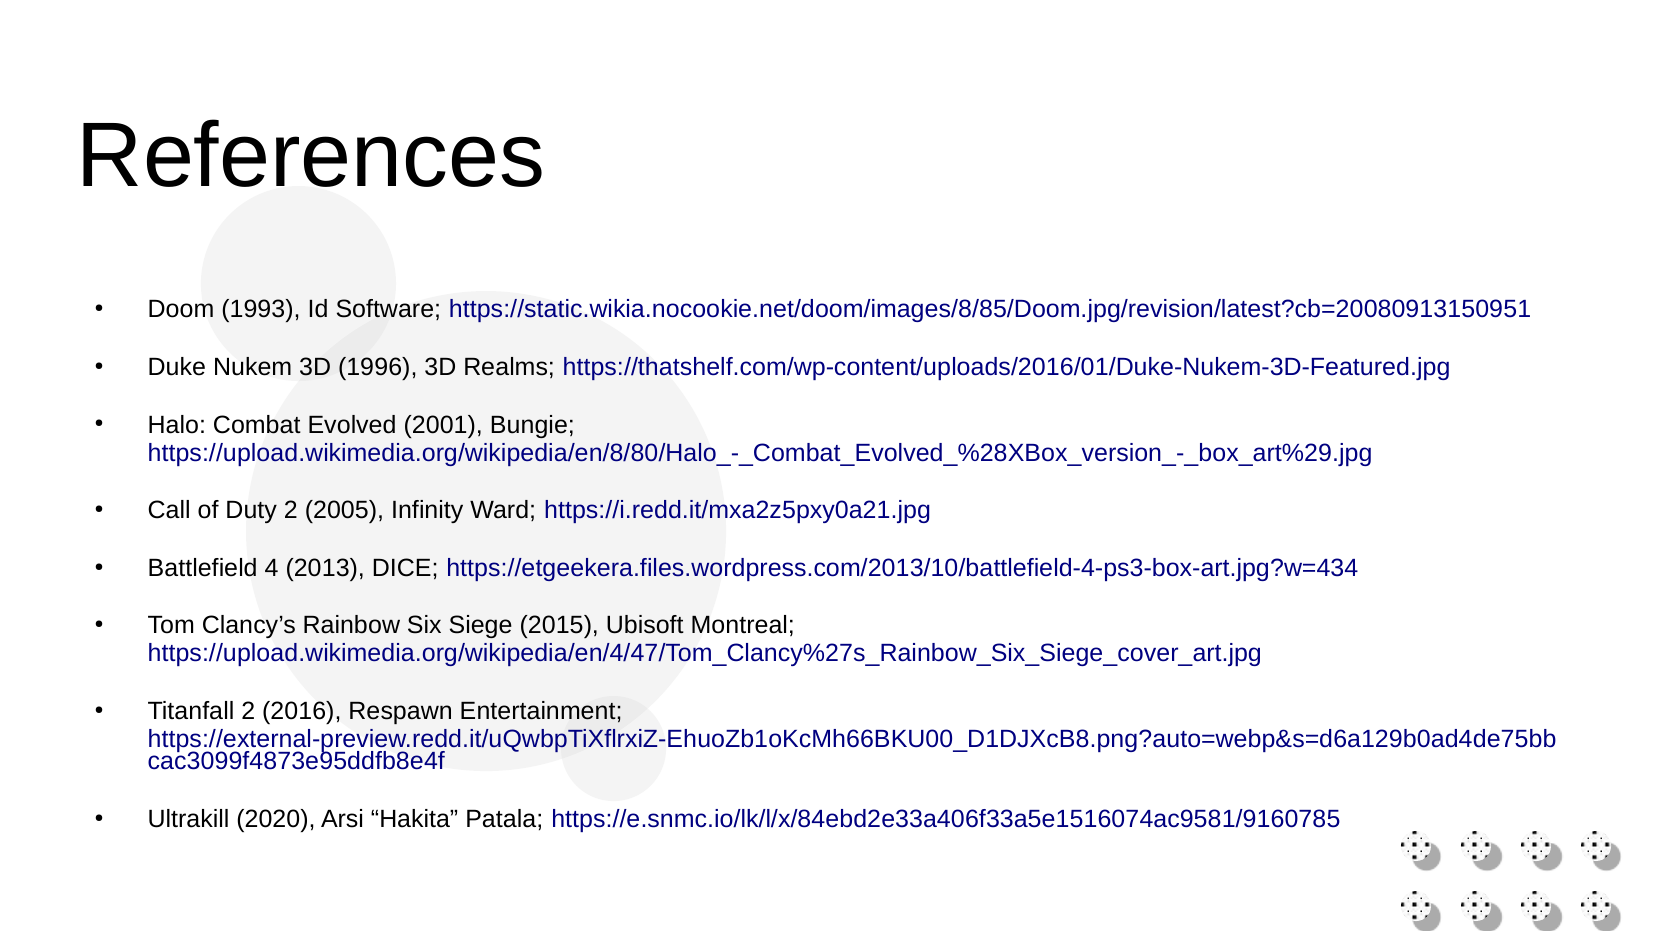

# References
Doom (1993), Id Software; https://static.wikia.nocookie.net/doom/images/8/85/Doom.jpg/revision/latest?cb=20080913150951
Duke Nukem 3D (1996), 3D Realms; https://thatshelf.com/wp-content/uploads/2016/01/Duke-Nukem-3D-Featured.jpg
Halo: Combat Evolved (2001), Bungie; https://upload.wikimedia.org/wikipedia/en/8/80/Halo_-_Combat_Evolved_%28XBox_version_-_box_art%29.jpg
Call of Duty 2 (2005), Infinity Ward; https://i.redd.it/mxa2z5pxy0a21.jpg
Battlefield 4 (2013), DICE; https://etgeekera.files.wordpress.com/2013/10/battlefield-4-ps3-box-art.jpg?w=434
Tom Clancy’s Rainbow Six Siege (2015), Ubisoft Montreal; https://upload.wikimedia.org/wikipedia/en/4/47/Tom_Clancy%27s_Rainbow_Six_Siege_cover_art.jpg
Titanfall 2 (2016), Respawn Entertainment; https://external-preview.redd.it/uQwbpTiXflrxiZ-EhuoZb1oKcMh66BKU00_D1DJXcB8.png?auto=webp&s=d6a129b0ad4de75bbcac3099f4873e95ddfb8e4f
Ultrakill (2020), Arsi “Hakita” Patala; https://e.snmc.io/lk/l/x/84ebd2e33a406f33a5e1516074ac9581/9160785